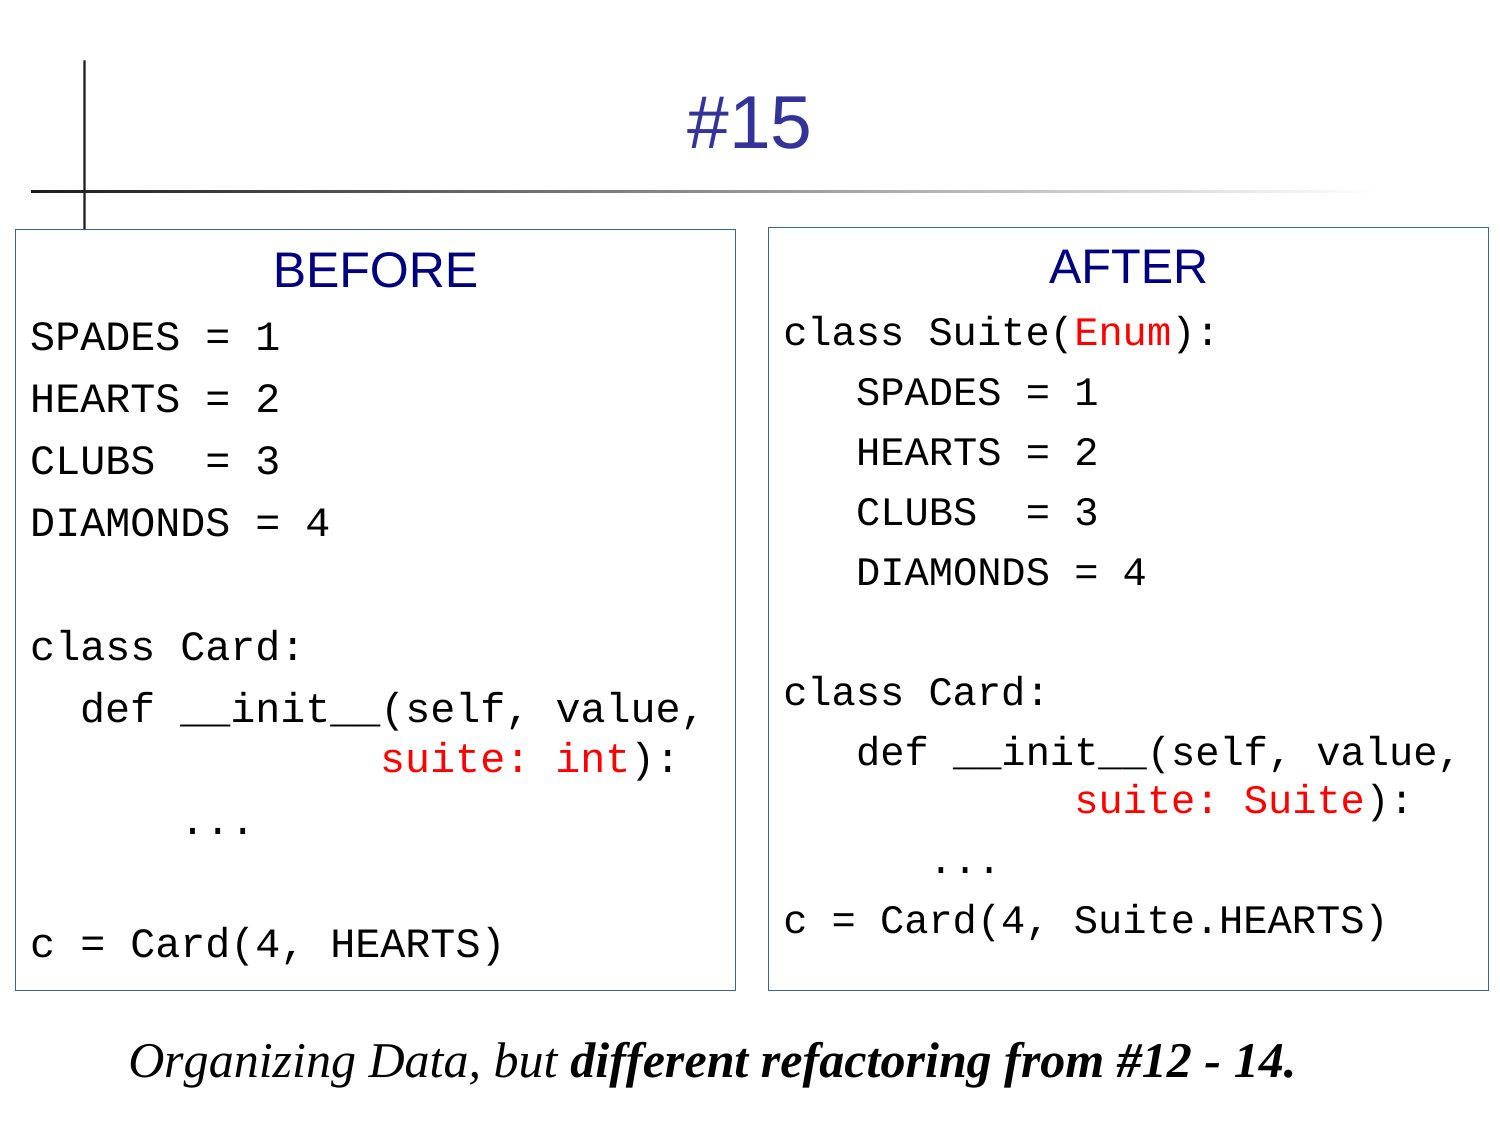

# #15
AFTER
class Suite(Enum):
 SPADES = 1
 HEARTS = 2
 CLUBS = 3
 DIAMONDS = 4
class Card:
 def __init__(self, value,
 suite: Suite):
 ...
c = Card(4, Suite.HEARTS)
BEFORE
SPADES = 1
HEARTS = 2
CLUBS = 3
DIAMONDS = 4
class Card:
 def __init__(self, value,
 suite: int):
 ...
c = Card(4, HEARTS)
Organizing Data, but different refactoring from #12 - 14.